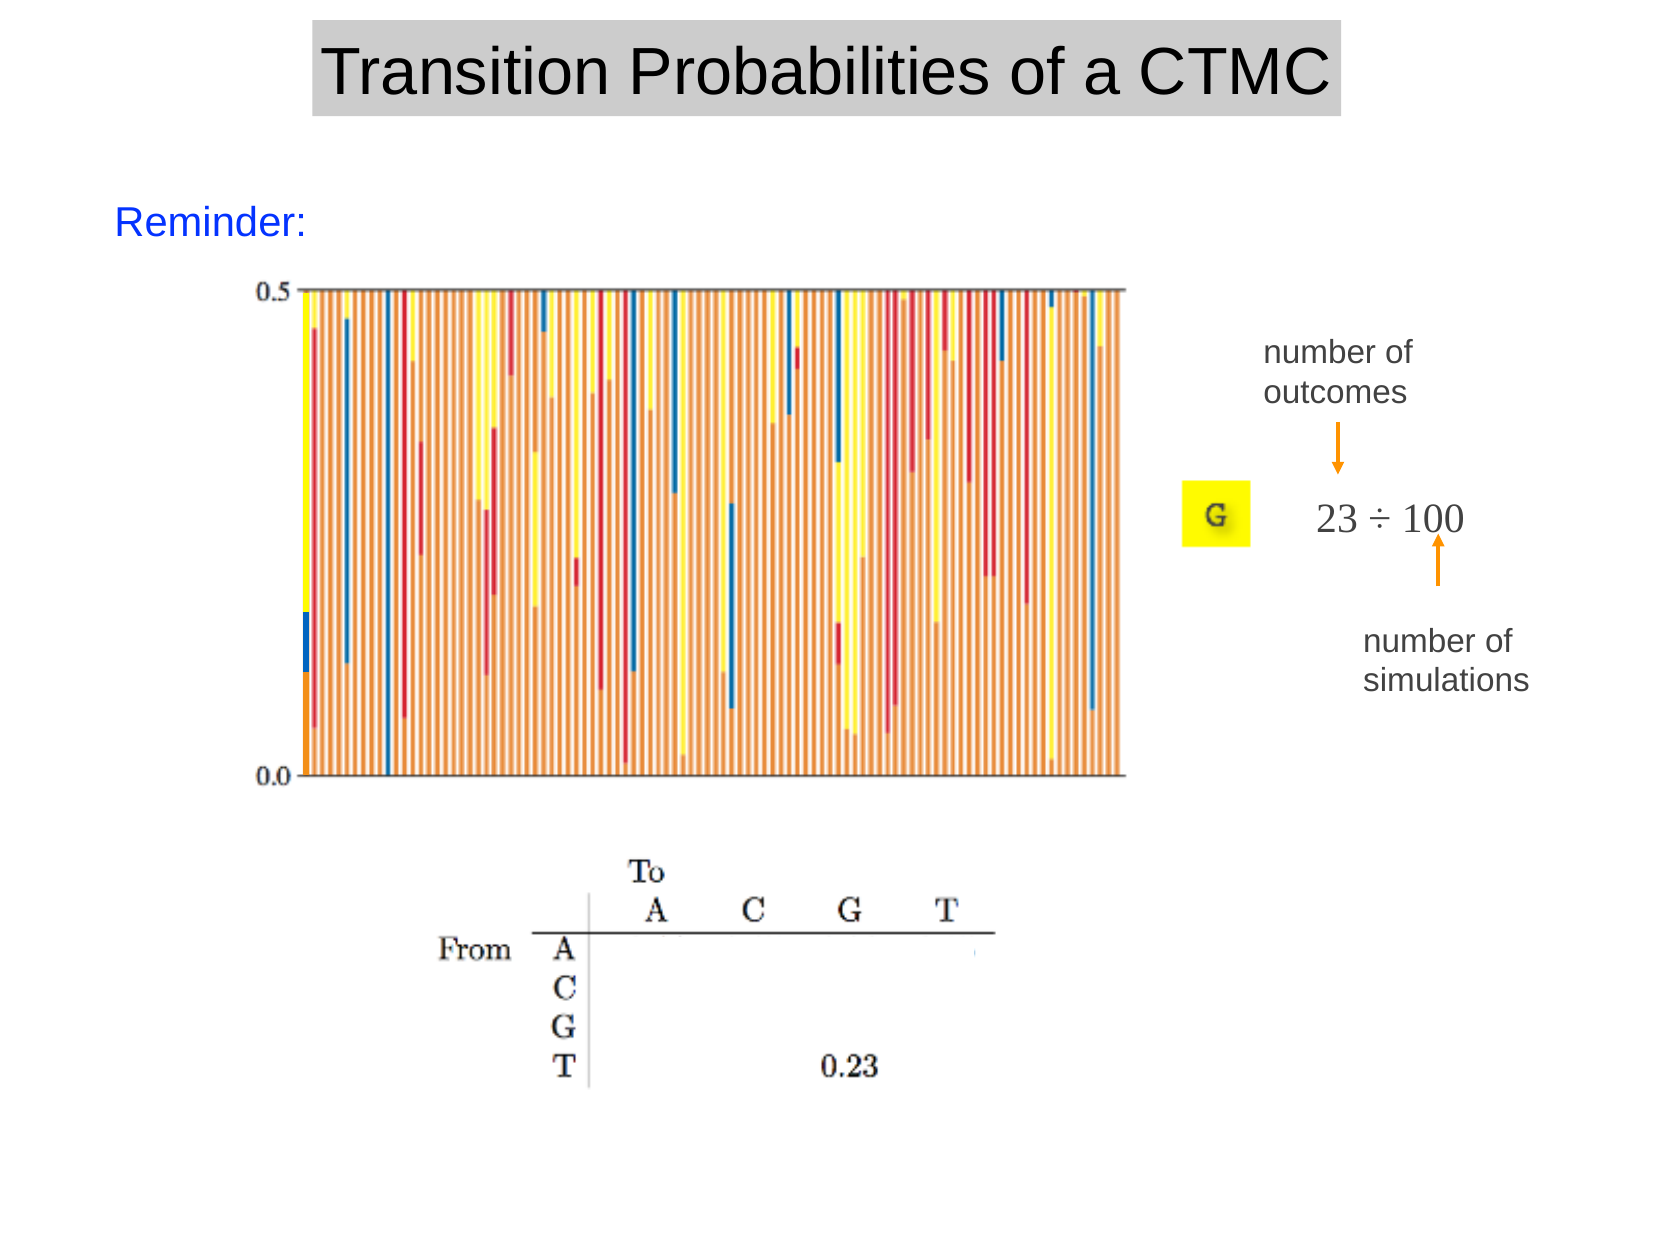

Transition Probabilities of a CTMC
Reminder:
number of
outcomes
23 ÷ 100
number of
simulations